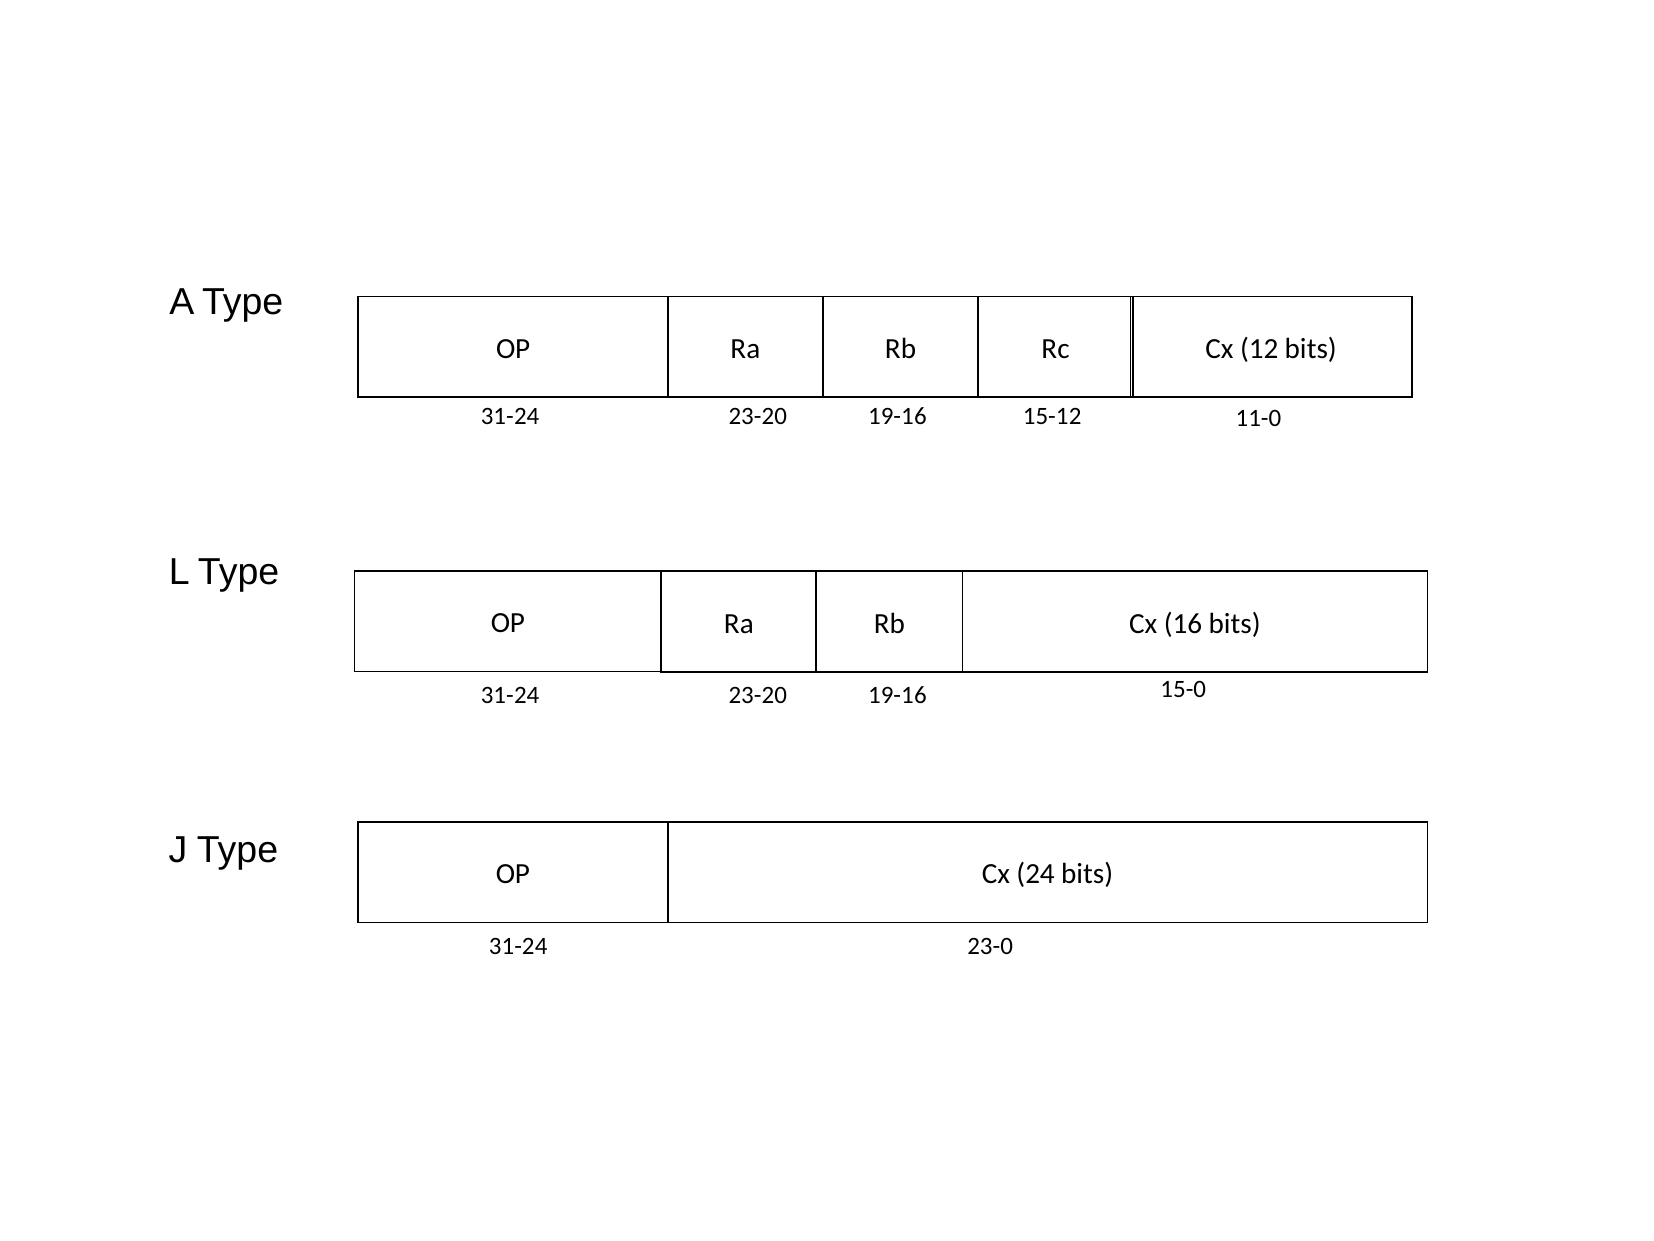

A Type
OP
Ra
Rb
Rc
Cx (12 bits)
31-24
23-20
19-16
15-12
11-0
L Type
OP
Ra
Rb
Cx (16 bits)
15-0
31-24
23-20
19-16
J Type
OP
Cx (24 bits)
31-24
23-0